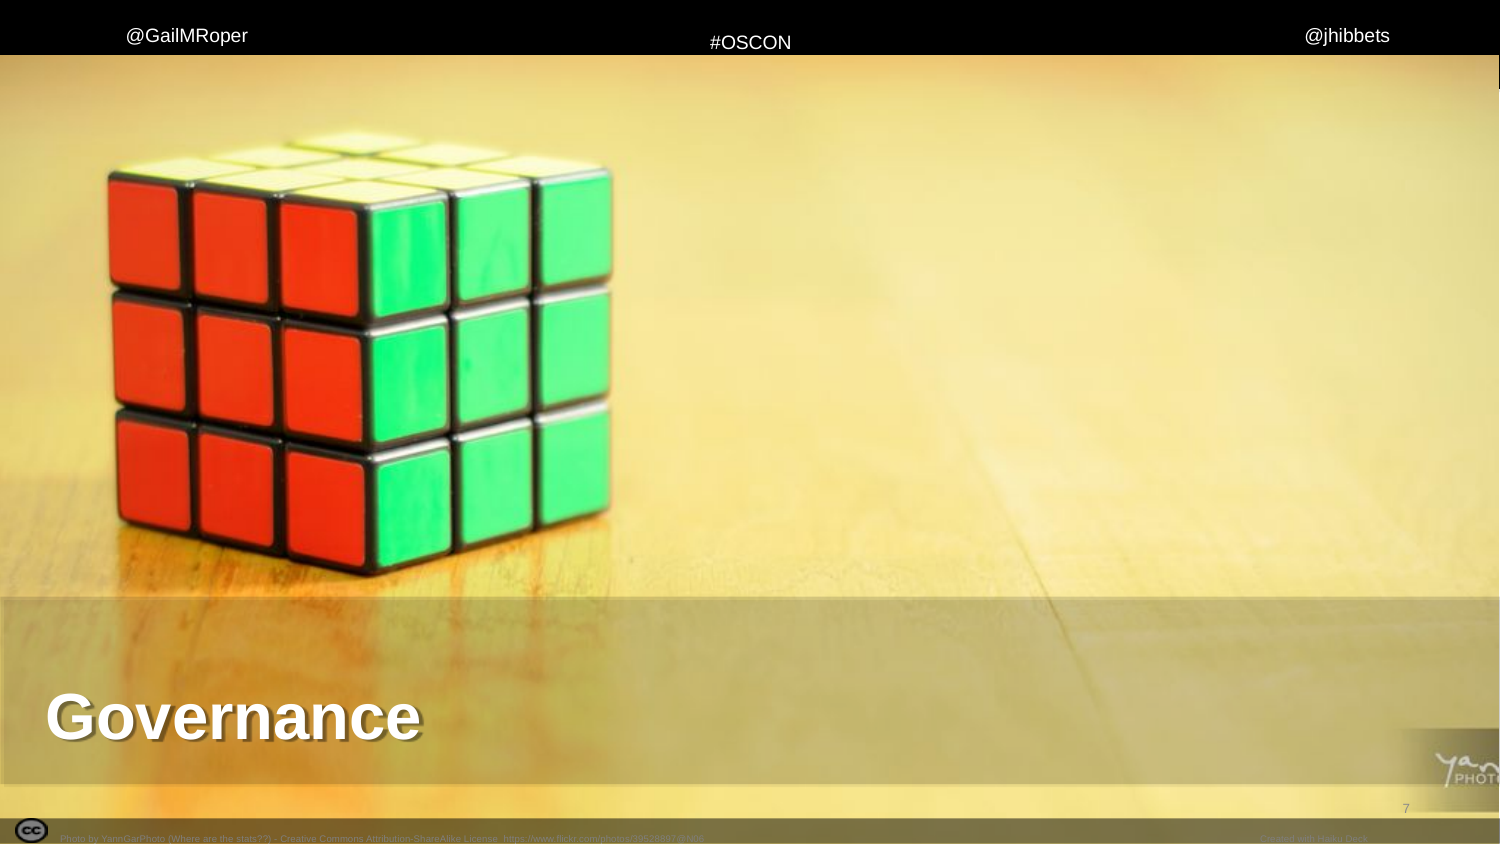

Governance
Photo by YannGarPhoto (Where are the stats??) - Creative Commons Attribution-ShareAlike License https://www.flickr.com/photos/39528897@N06
Created with Haiku Deck